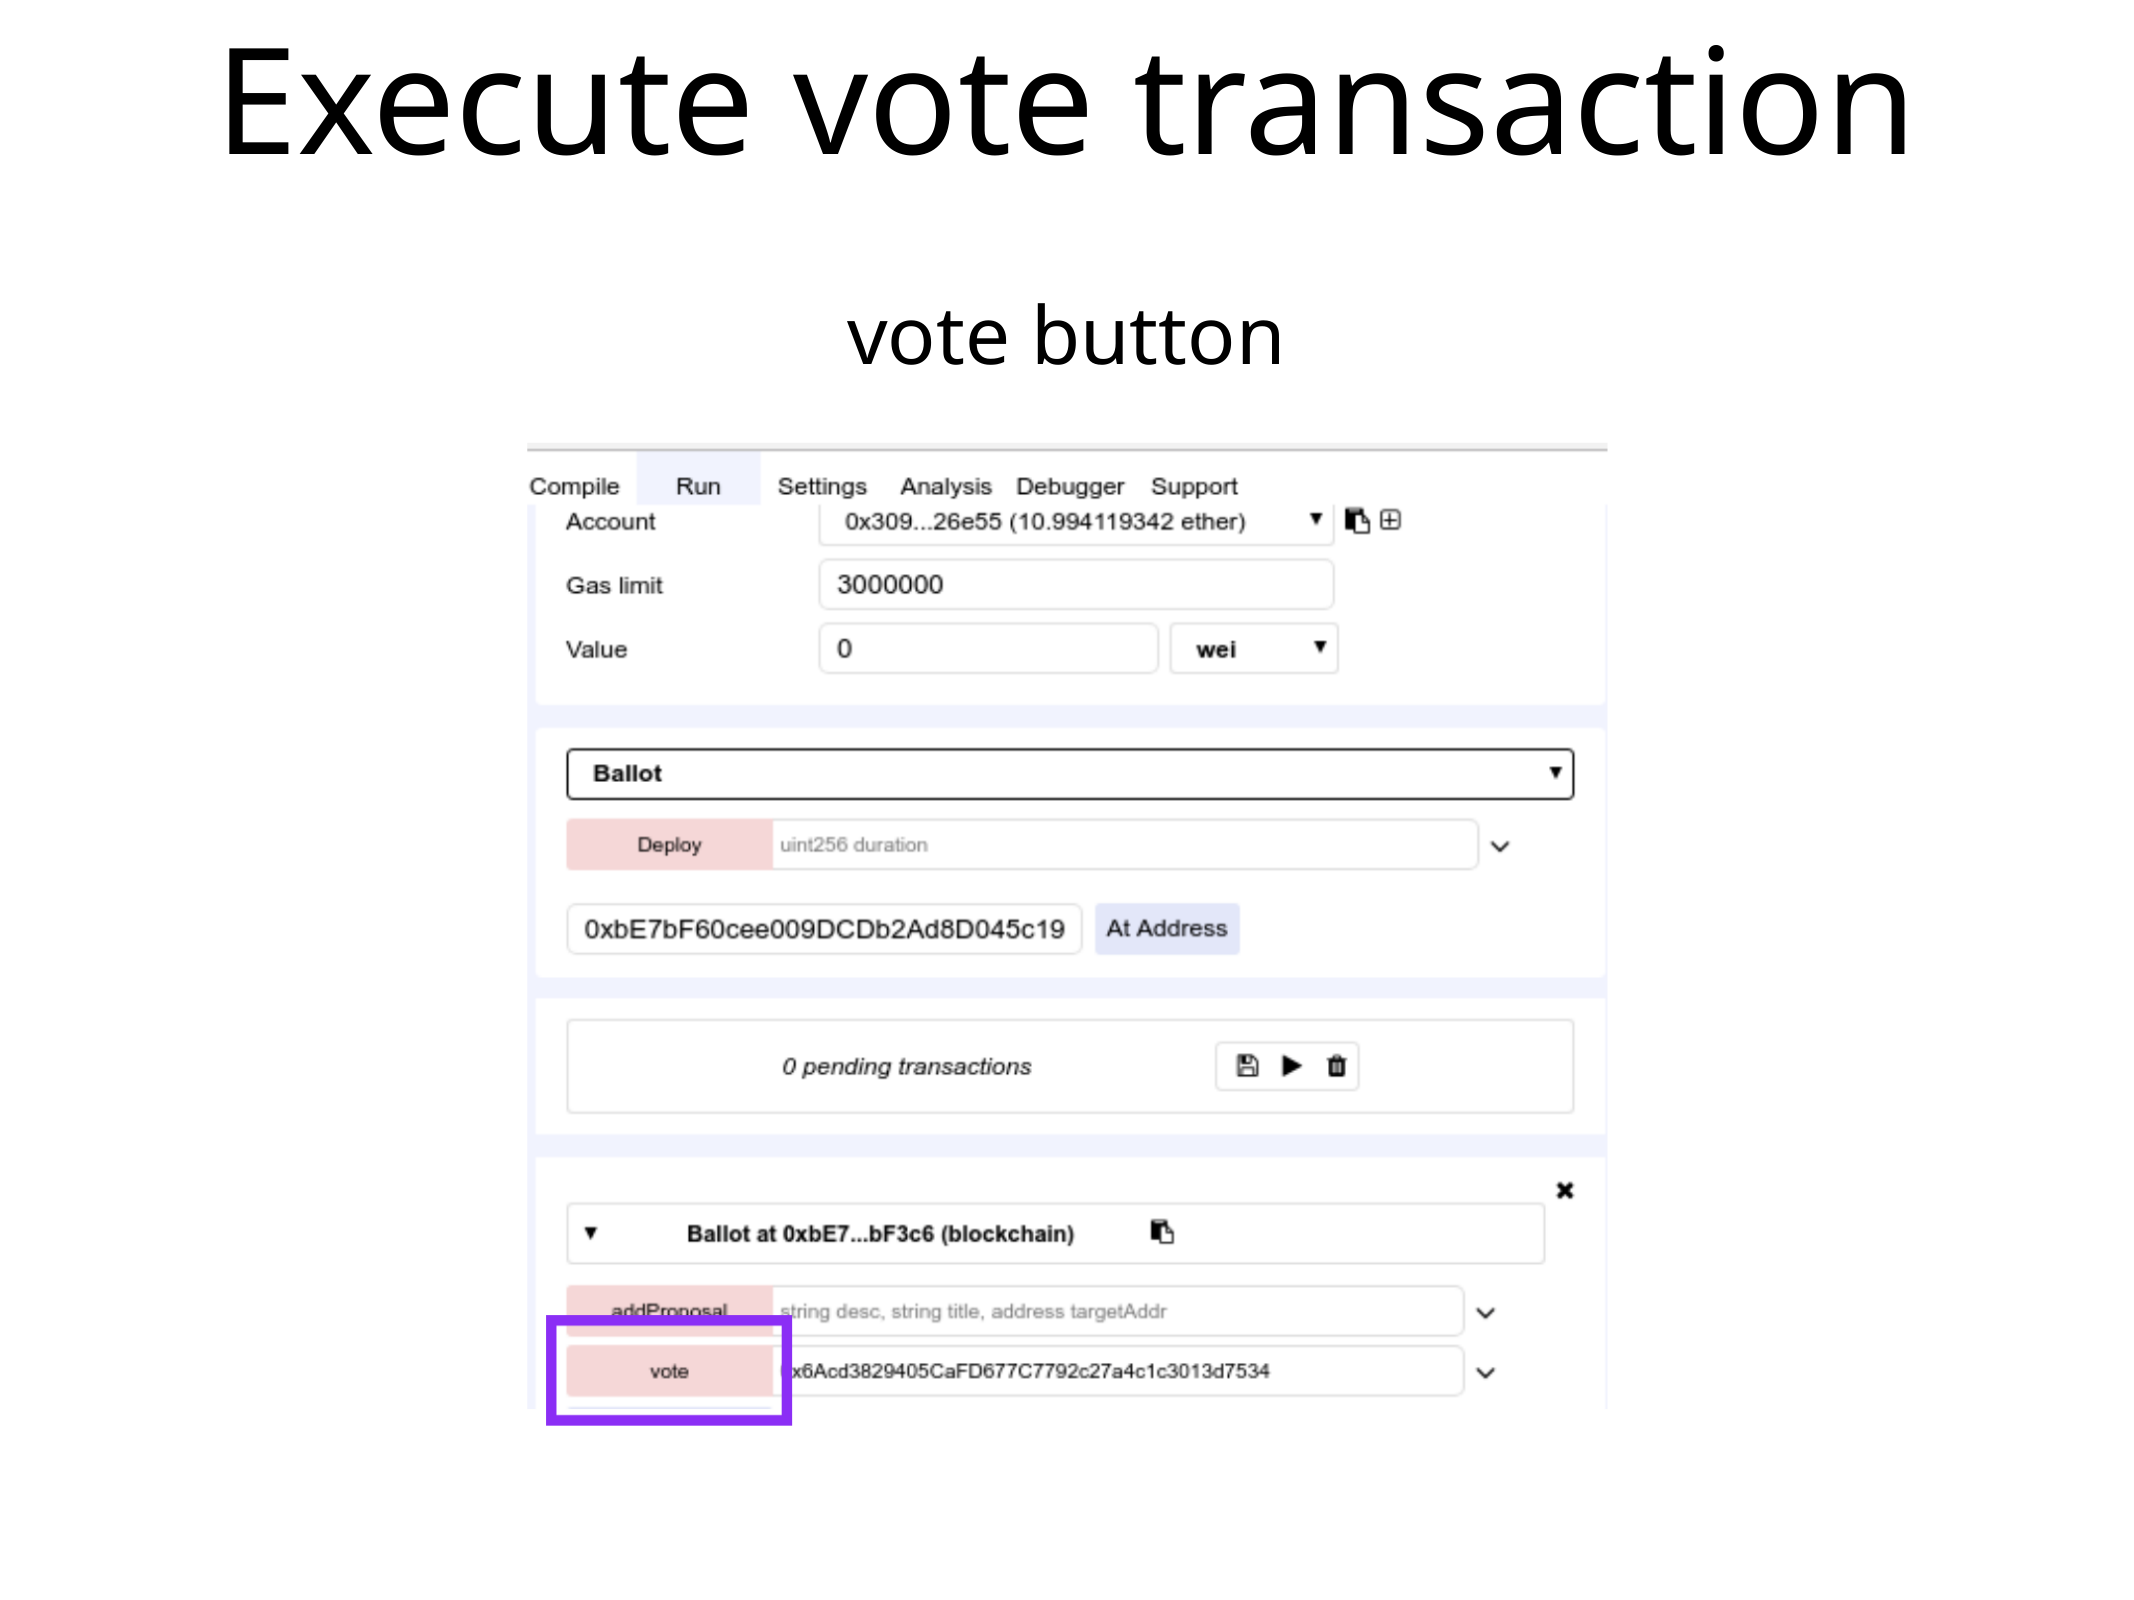

# Execute vote transaction
vote button
( when dependencies.js is the active file )